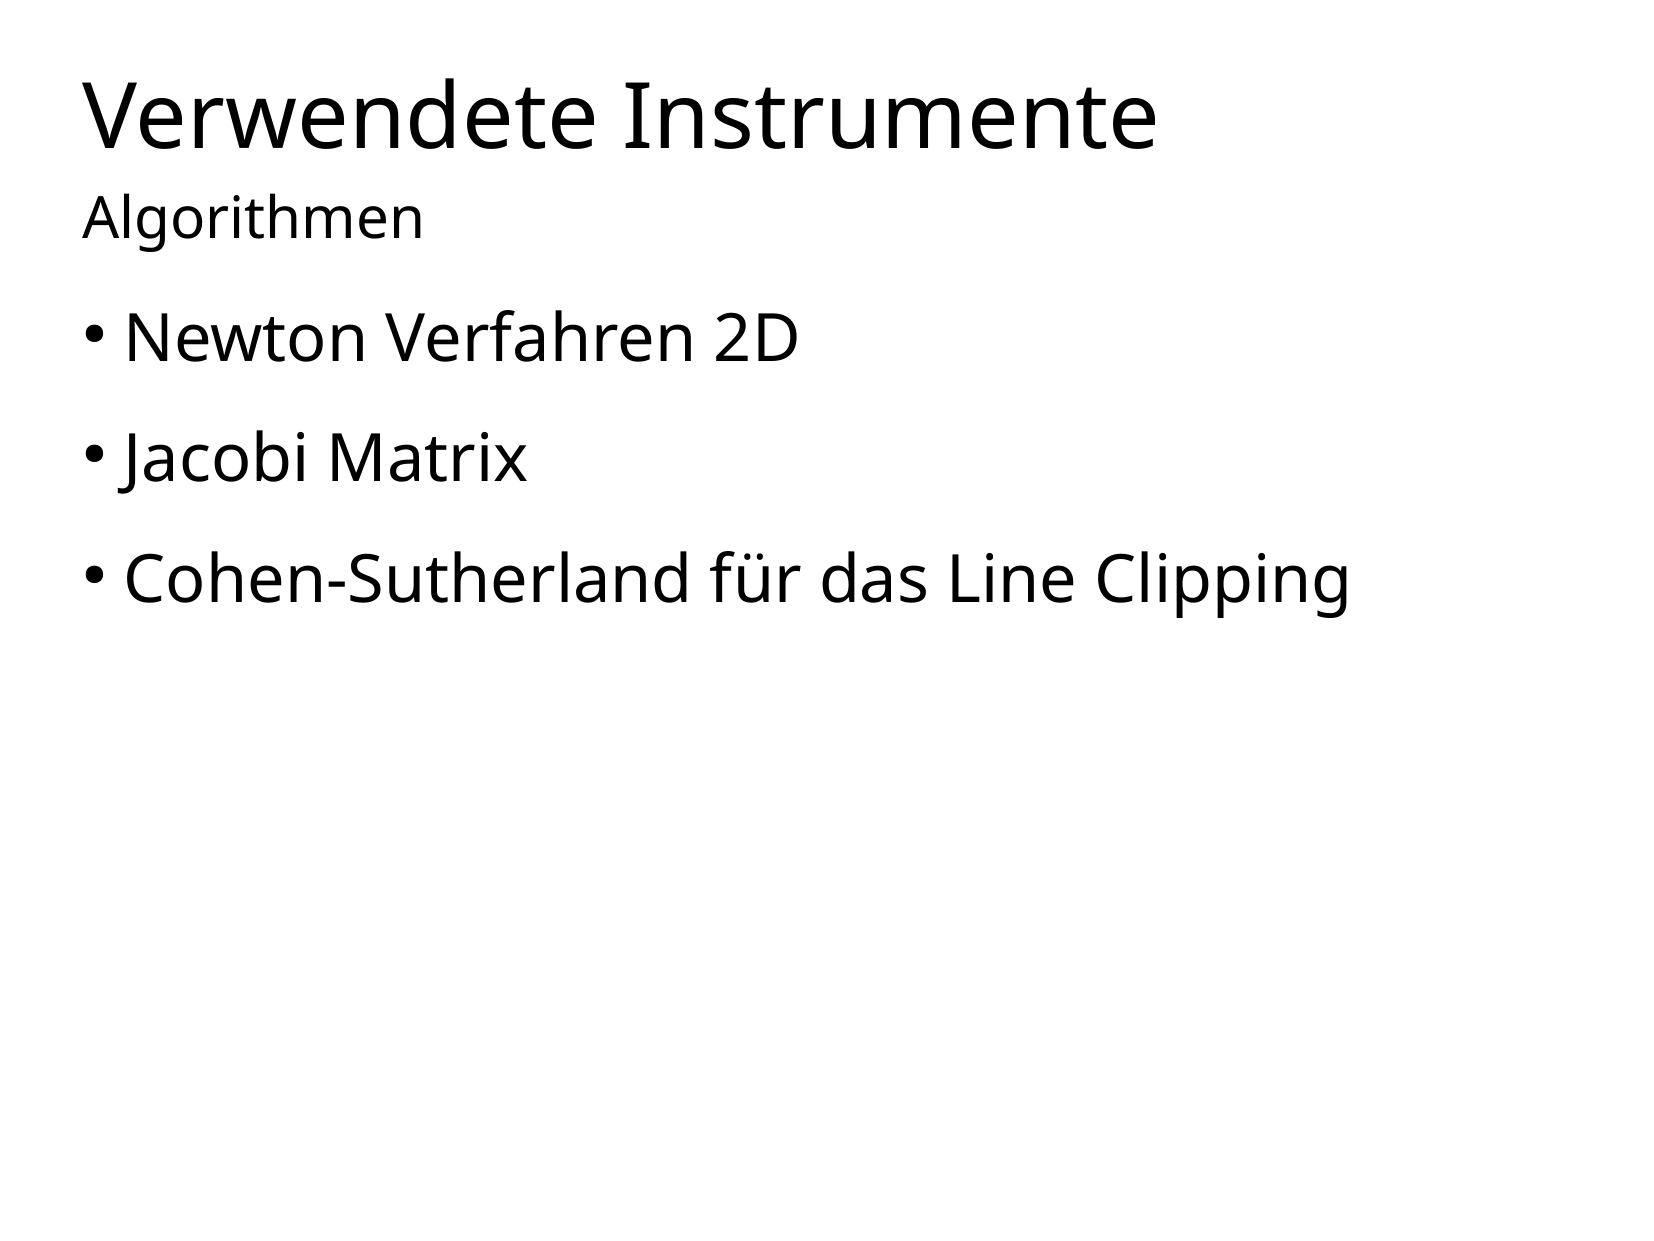

# Verwendete Instrumente		Algorithmen
 Newton Verfahren 2D
 Jacobi Matrix
 Cohen-Sutherland für das Line Clipping